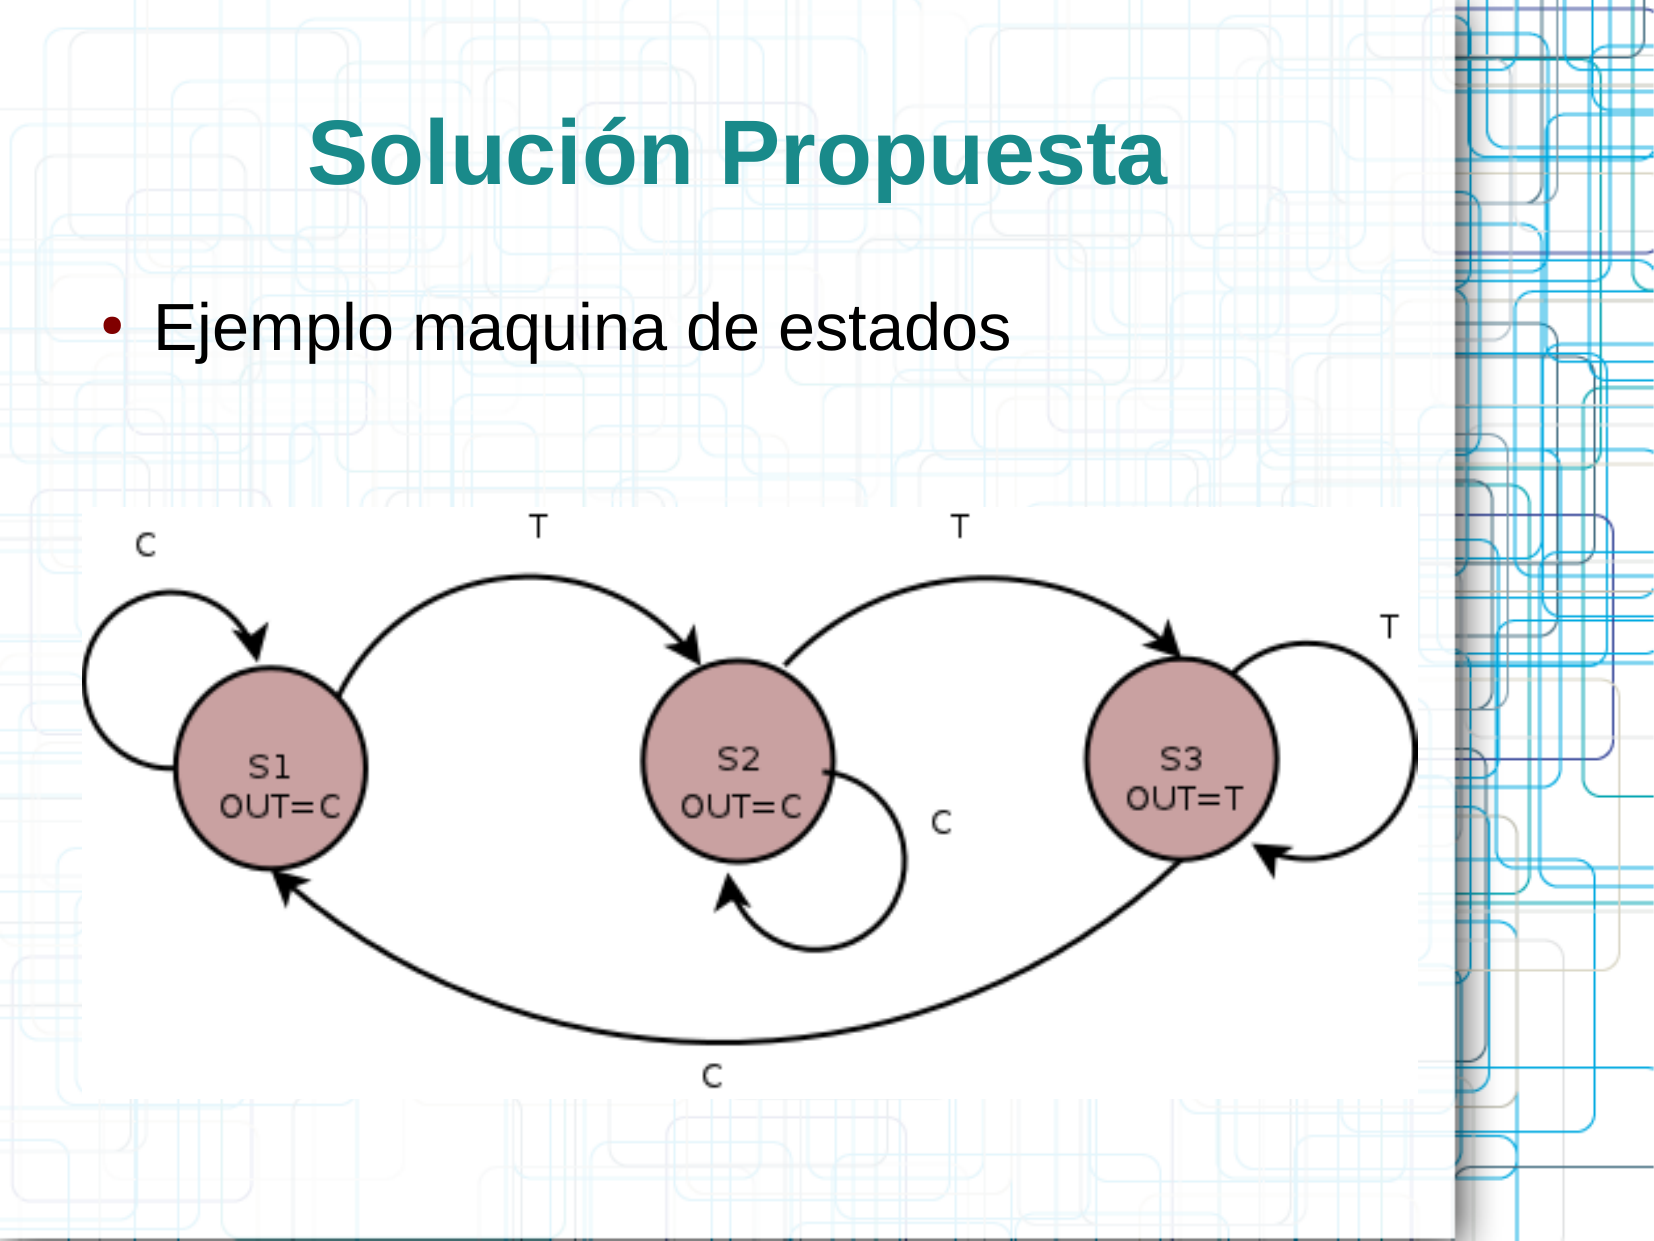

# Solución Propuesta
Ejemplo maquina de estados